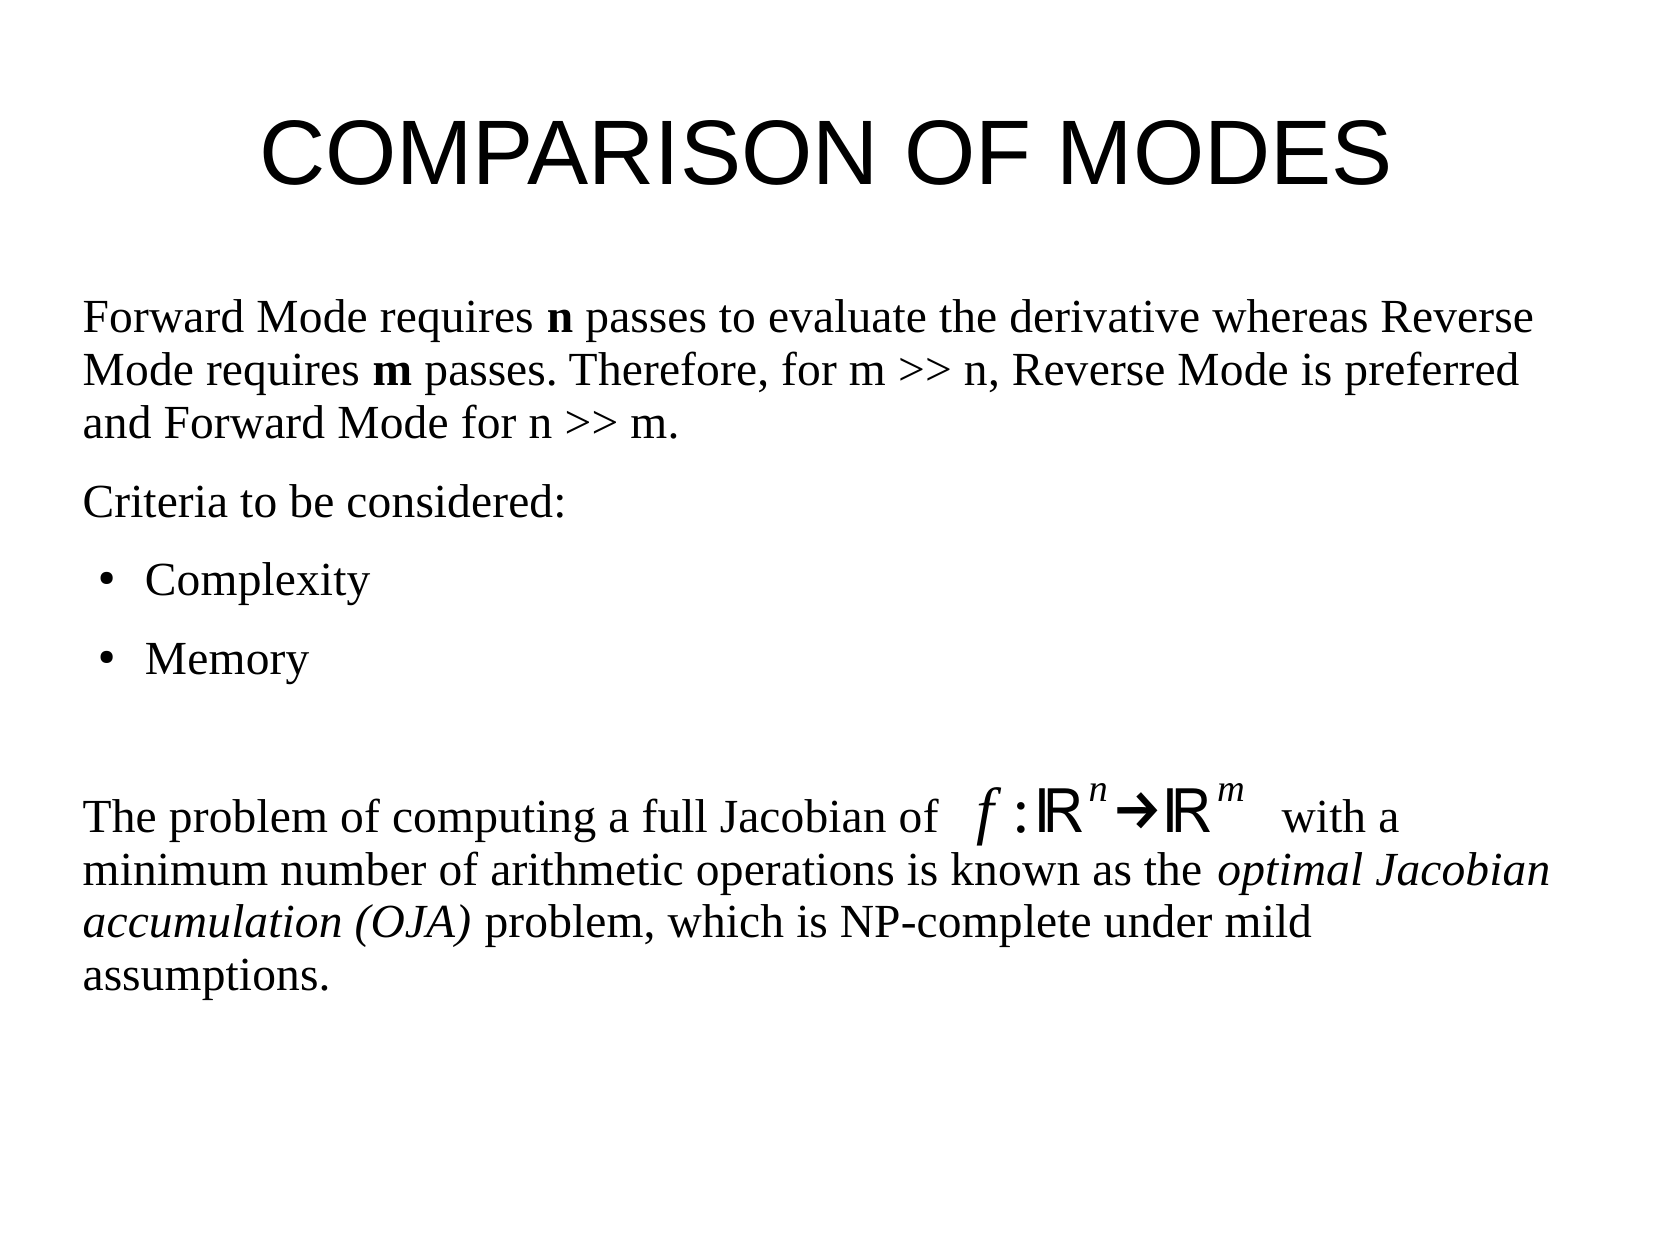

# COMPARISON OF MODES
Forward Mode requires n passes to evaluate the derivative whereas Reverse Mode requires m passes. Therefore, for m >> n, Reverse Mode is preferred and Forward Mode for n >> m.
Criteria to be considered:
Complexity
Memory
The problem of computing a full Jacobian of 			 with a minimum number of arithmetic operations is known as the optimal Jacobian accumulation (OJA) problem, which is NP-complete under mild assumptions.